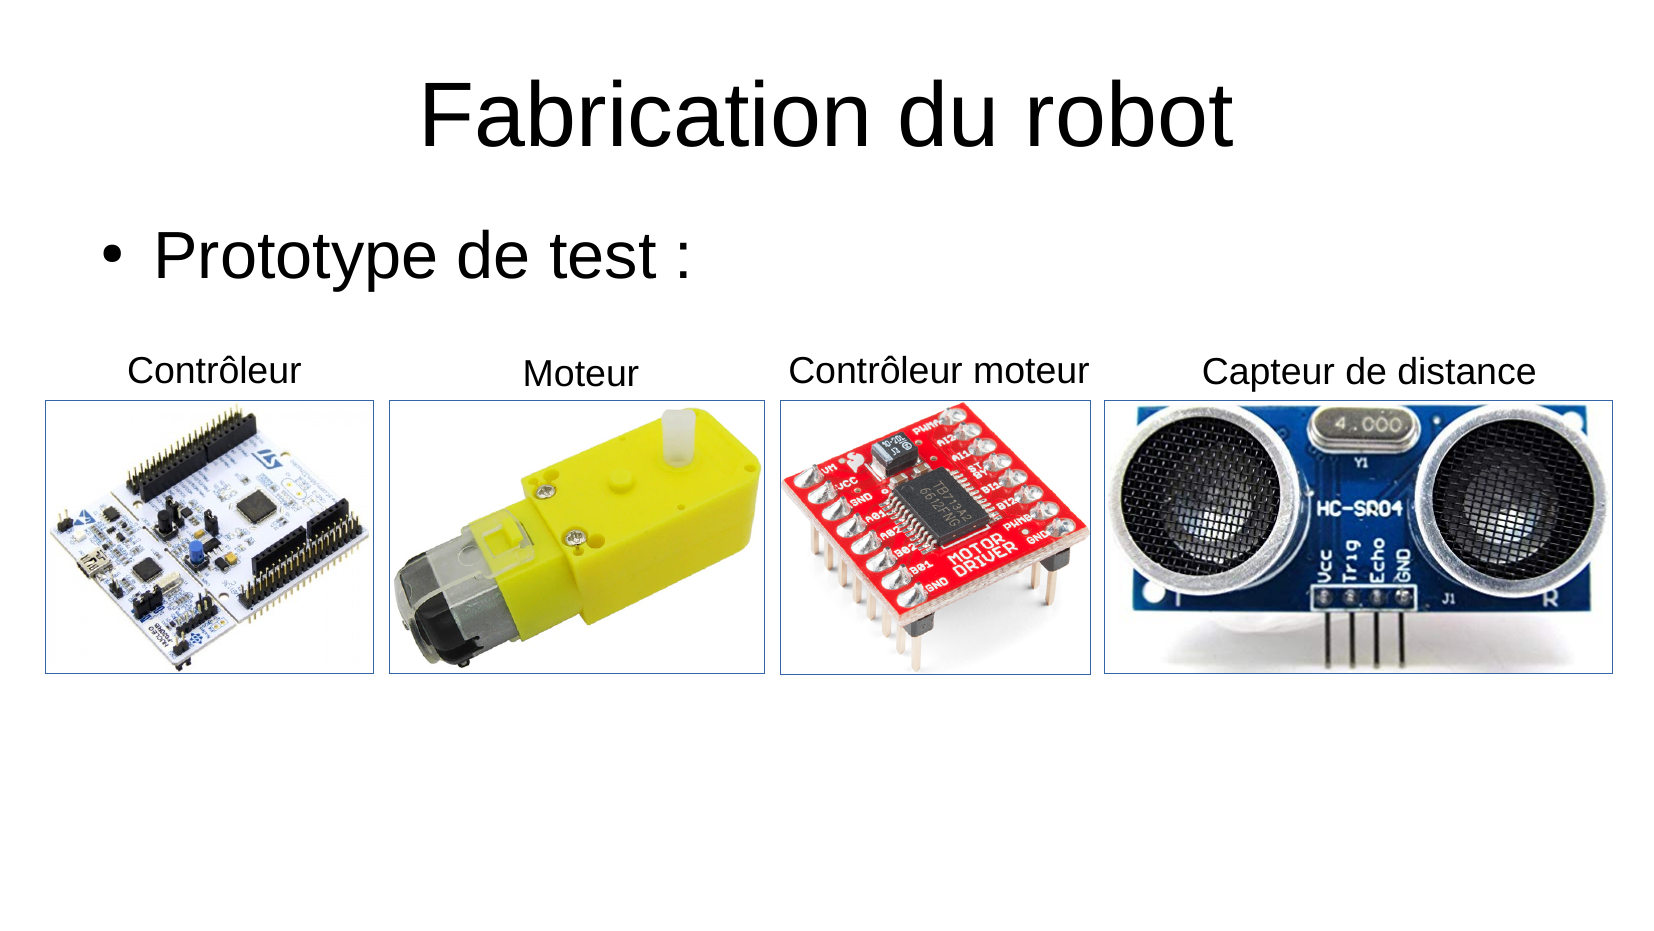

# Fabrication du robot
Prototype de test :
Contrôleur
Contrôleur moteur
Capteur de distance
Moteur